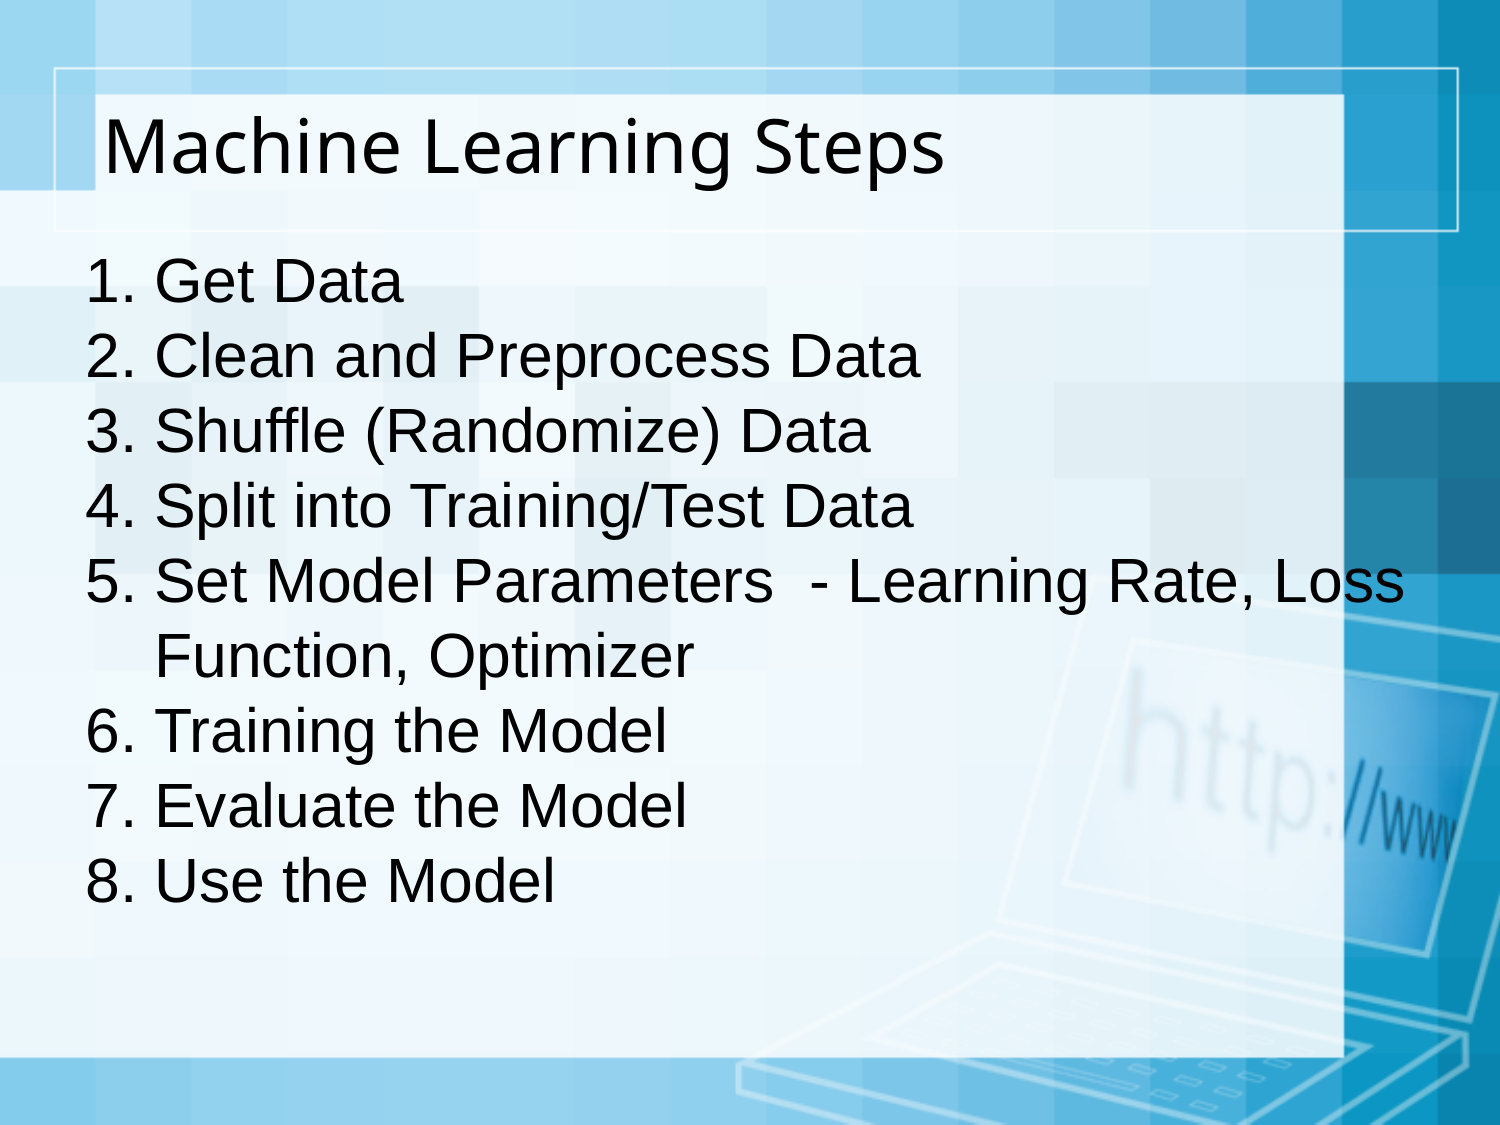

# Machine Learning Steps
Get Data
Clean and Preprocess Data
Shuffle (Randomize) Data
Split into Training/Test Data
Set Model Parameters - Learning Rate, Loss Function, Optimizer
Training the Model
Evaluate the Model
Use the Model